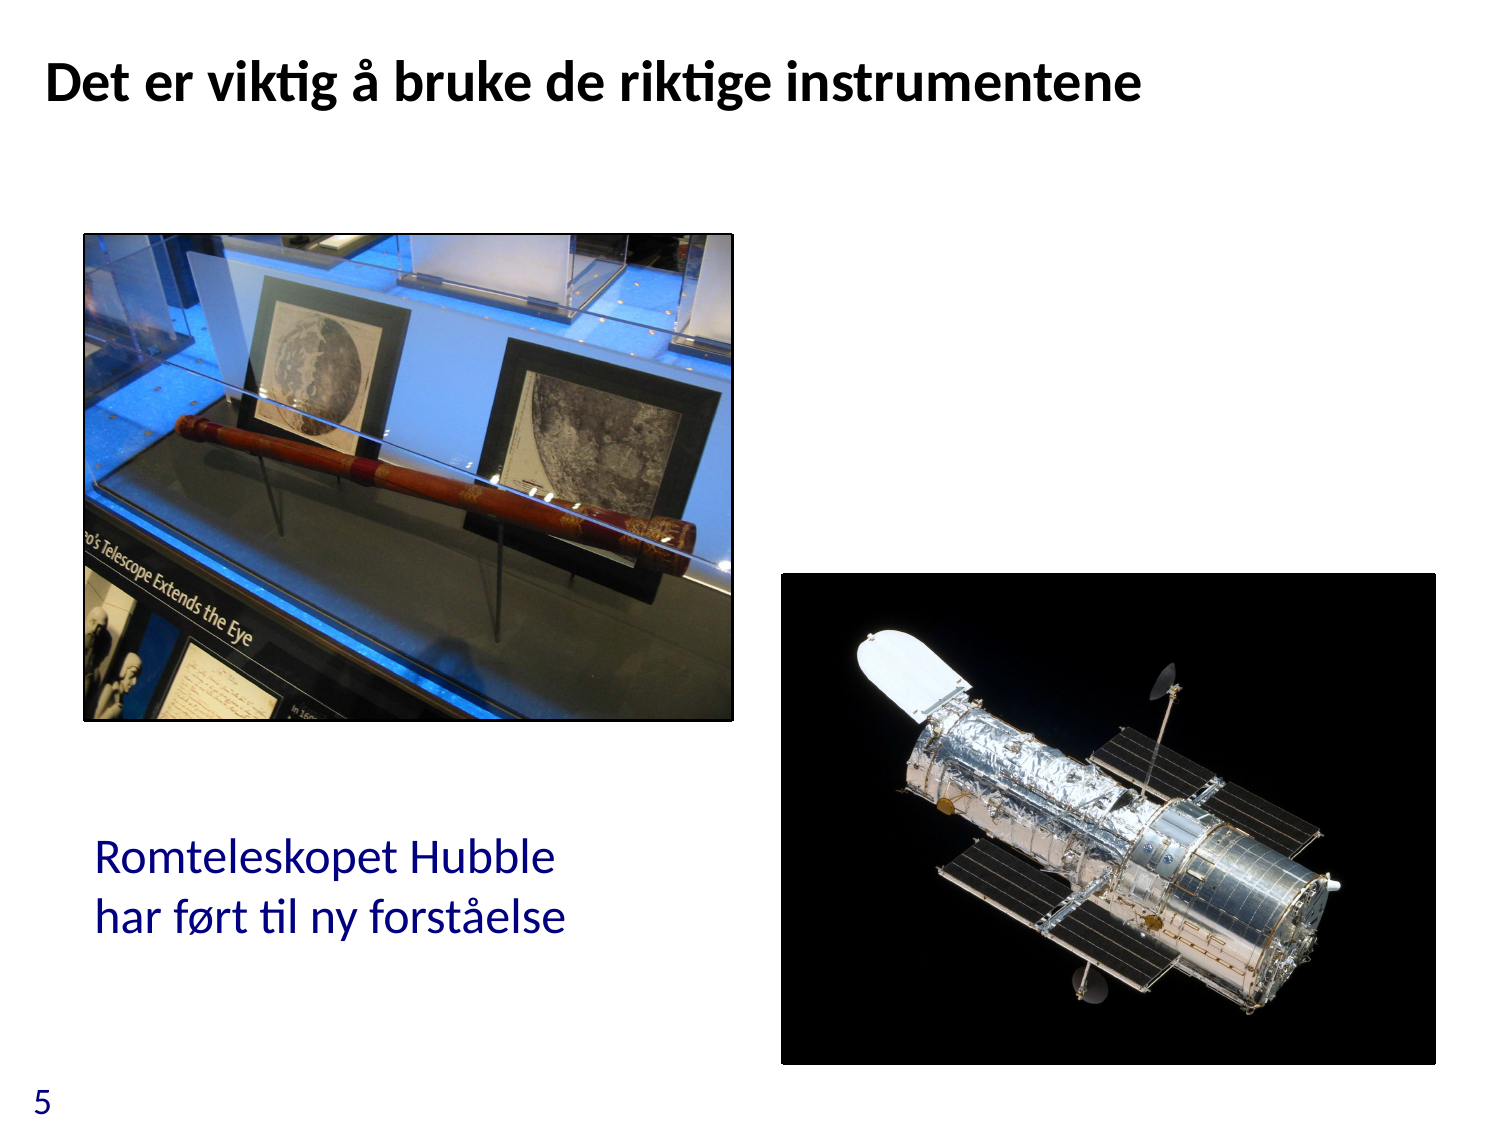

Det er viktig å bruke de riktige instrumentene
Romteleskopet Hubble
har ført til ny forståelse